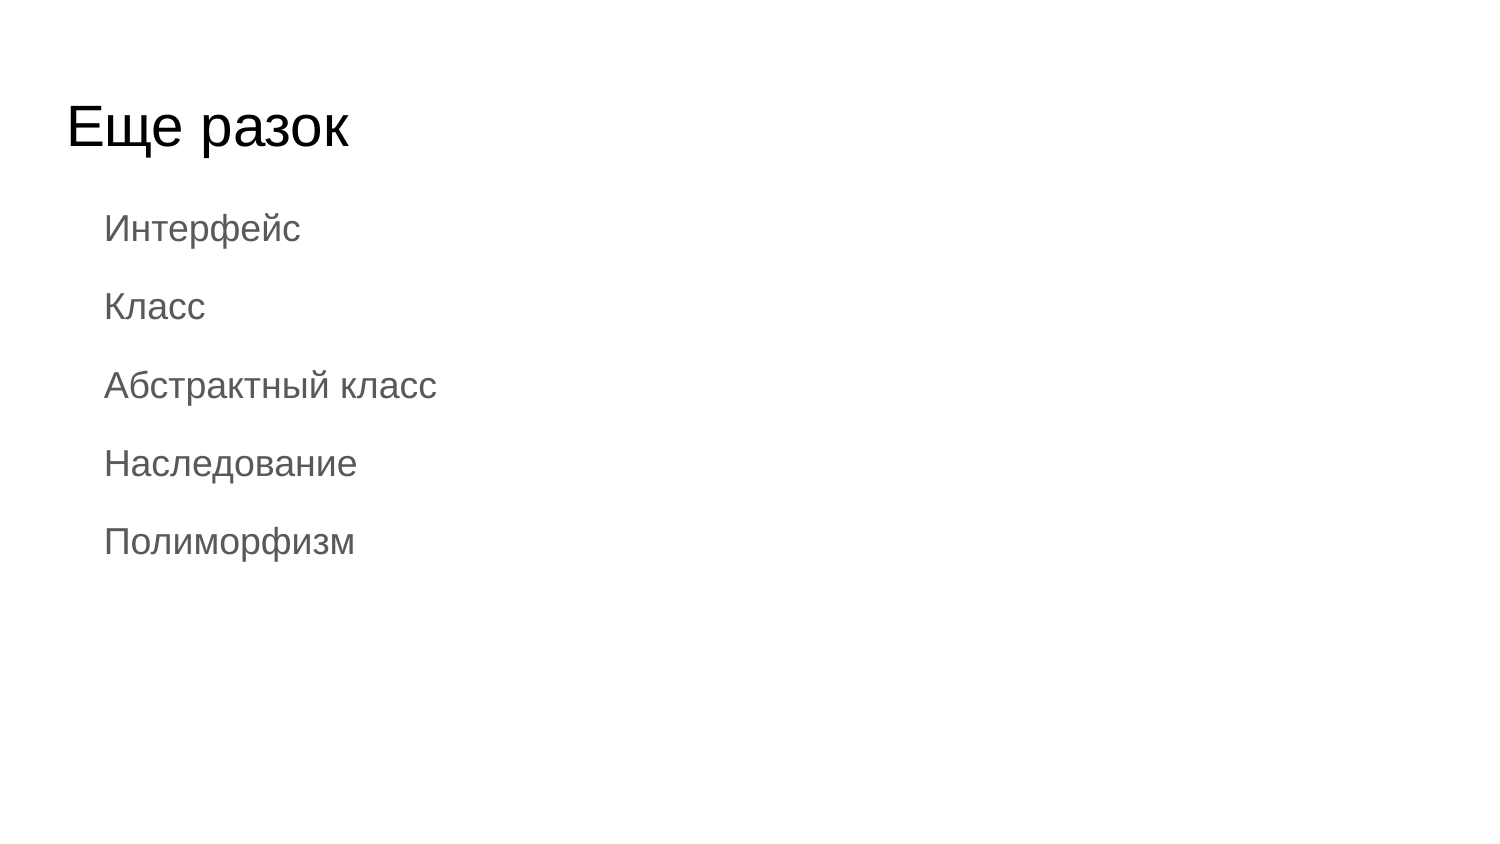

# Еще разок
Интерфейс
Класс
Абстрактный класс
Наследование
Полиморфизм